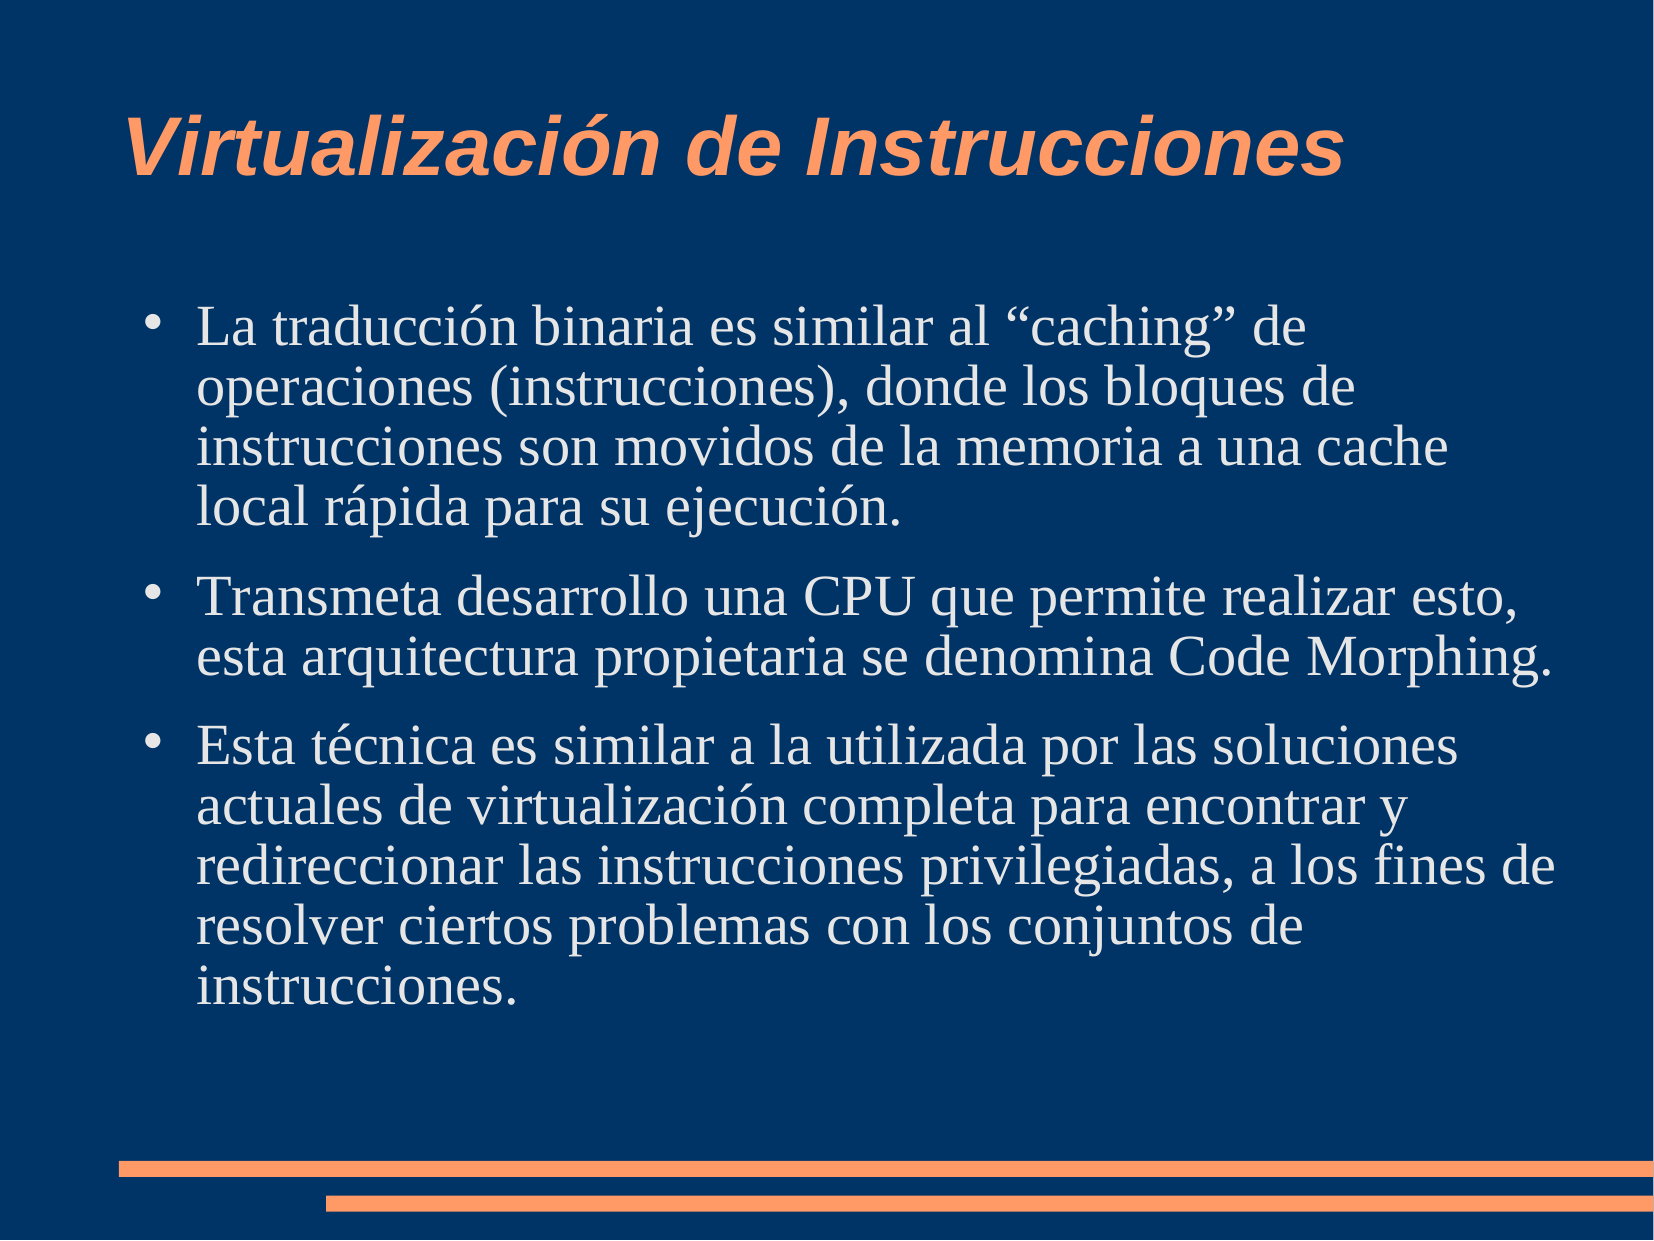

# Virtualización de Instrucciones
La traducción binaria es similar al “caching” de operaciones (instrucciones), donde los bloques de instrucciones son movidos de la memoria a una cache local rápida para su ejecución.
Transmeta desarrollo una CPU que permite realizar esto, esta arquitectura propietaria se denomina Code Morphing.
Esta técnica es similar a la utilizada por las soluciones actuales de virtualización completa para encontrar y redireccionar las instrucciones privilegiadas, a los fines de resolver ciertos problemas con los conjuntos de instrucciones.